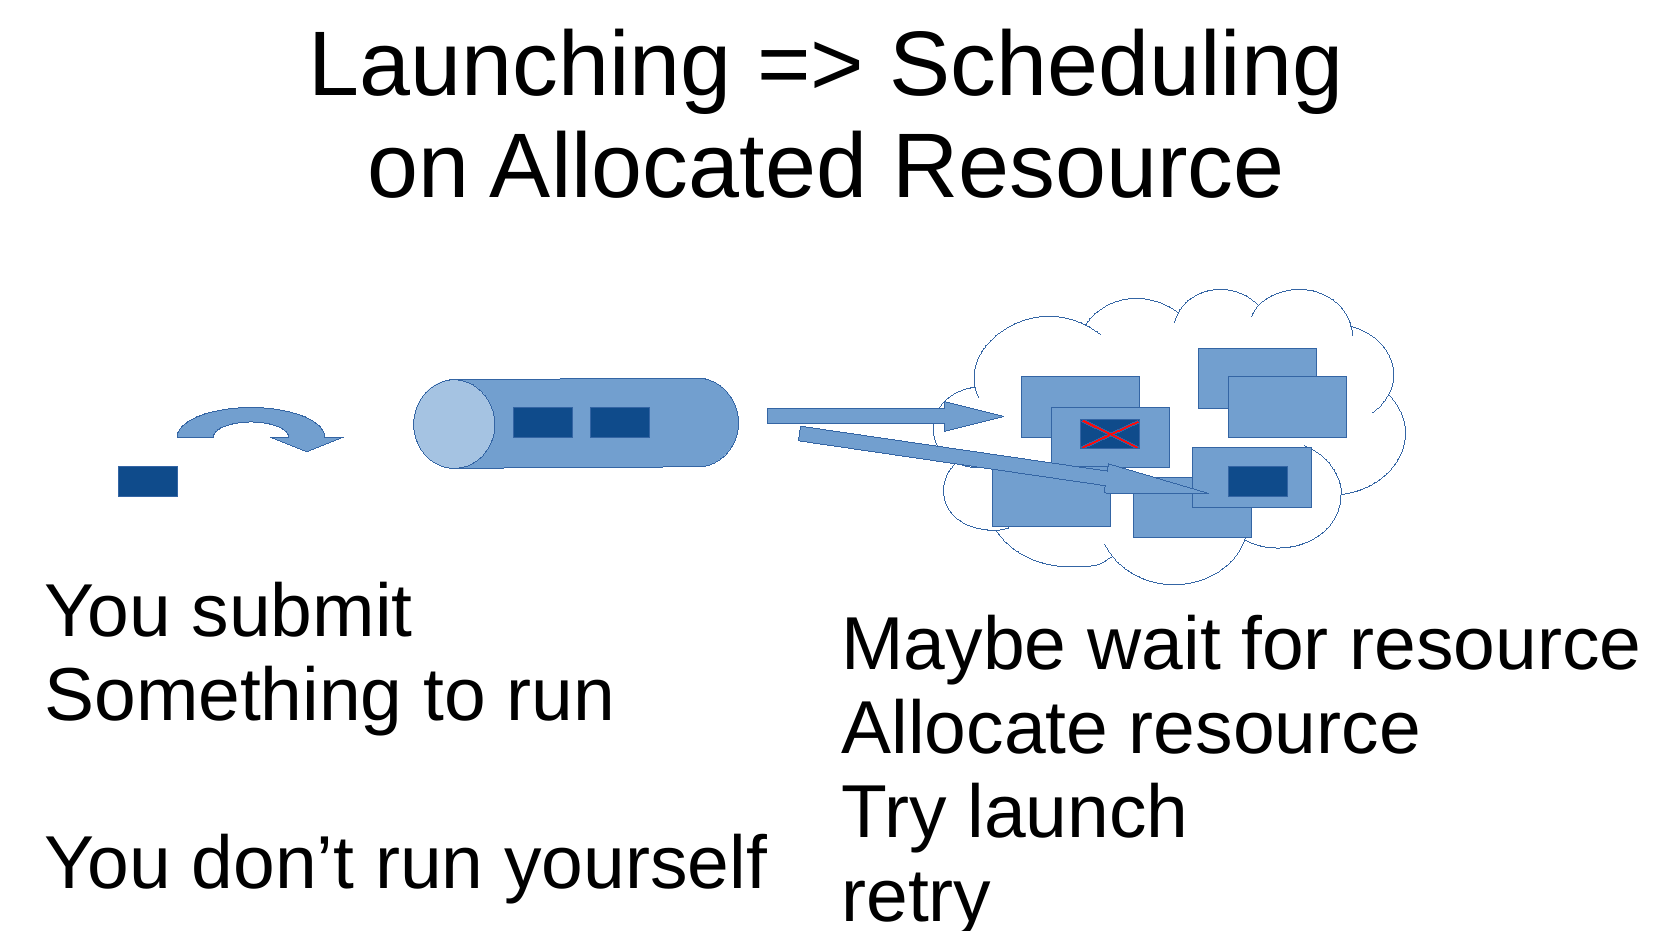

# Launching => Scheduling on Allocated Resource
You submit
Something to run
You don’t run yourself
Maybe wait for resource
Allocate resource
Try launch
retry